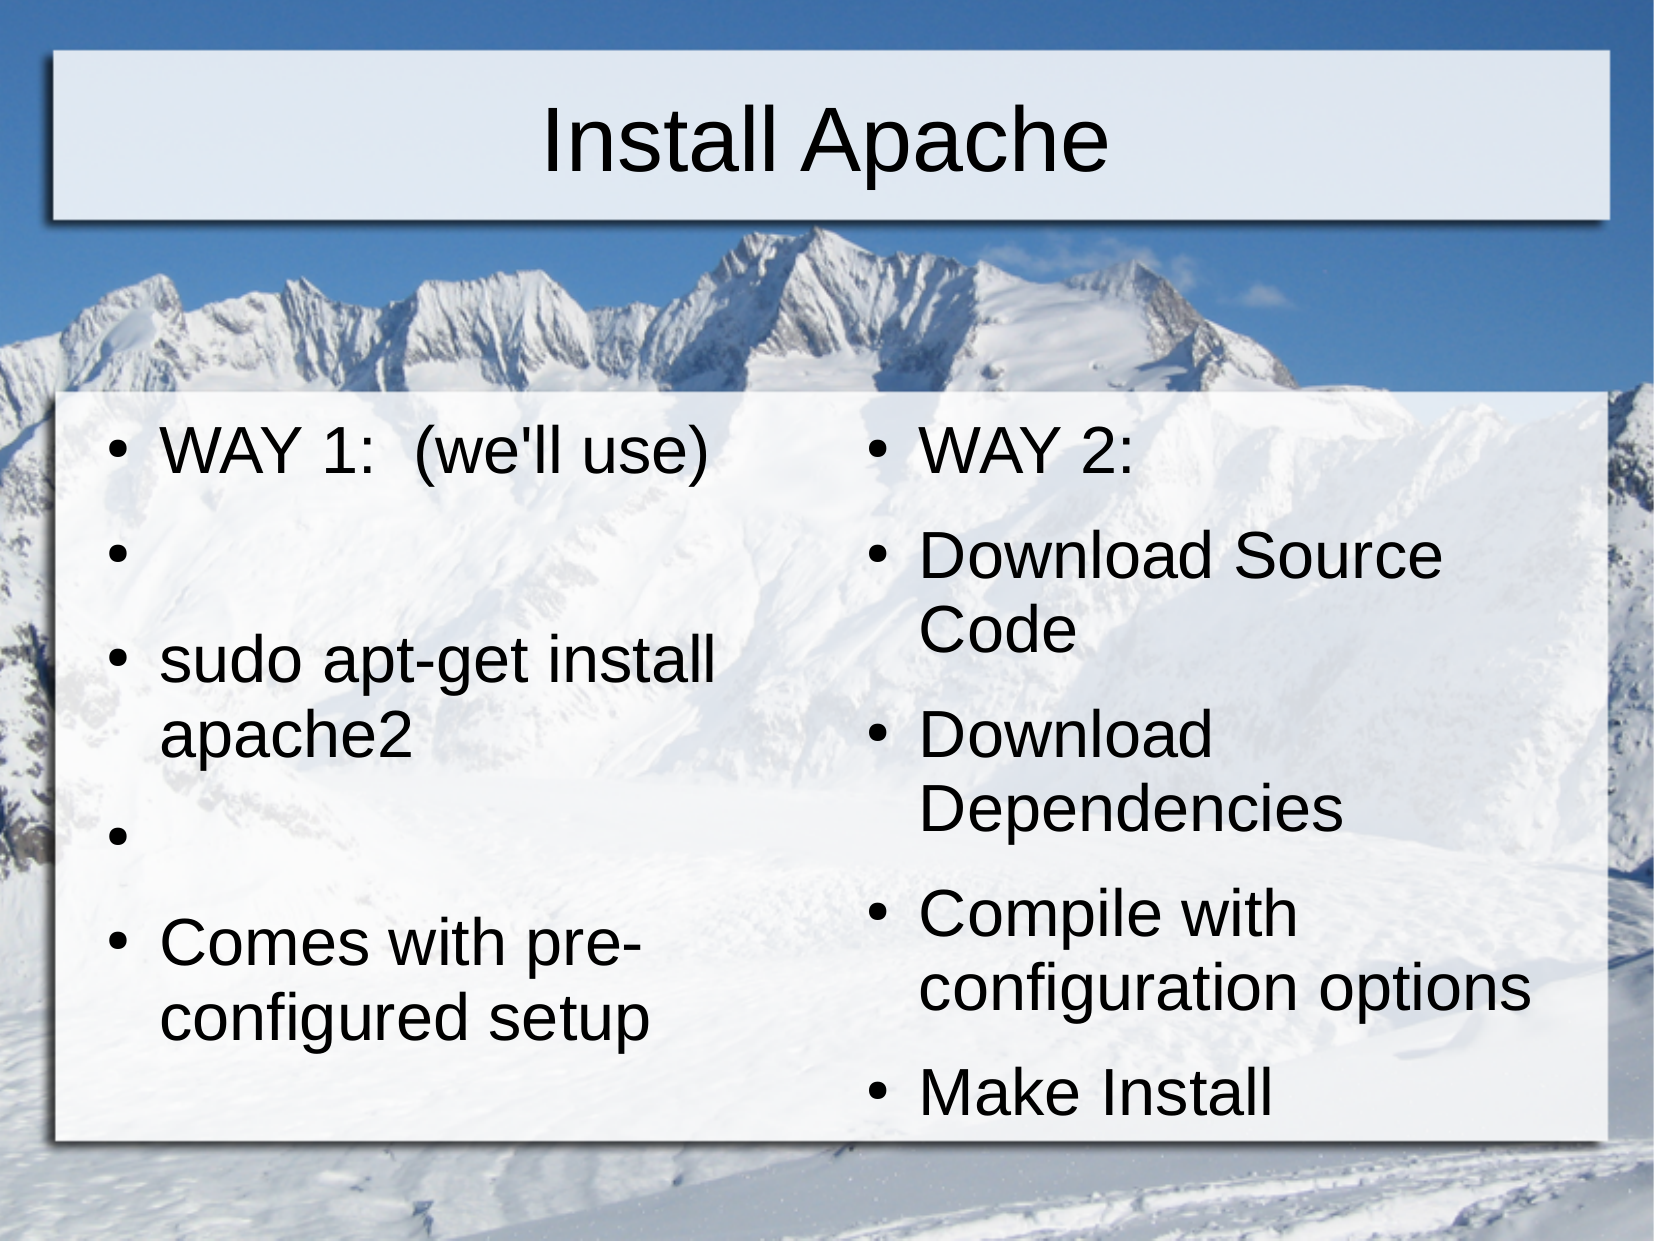

# Install Apache
WAY 1: (we'll use)
sudo apt-get install apache2
Comes with pre-configured setup
WAY 2:
Download Source Code
Download Dependencies
Compile with configuration options
Make Install